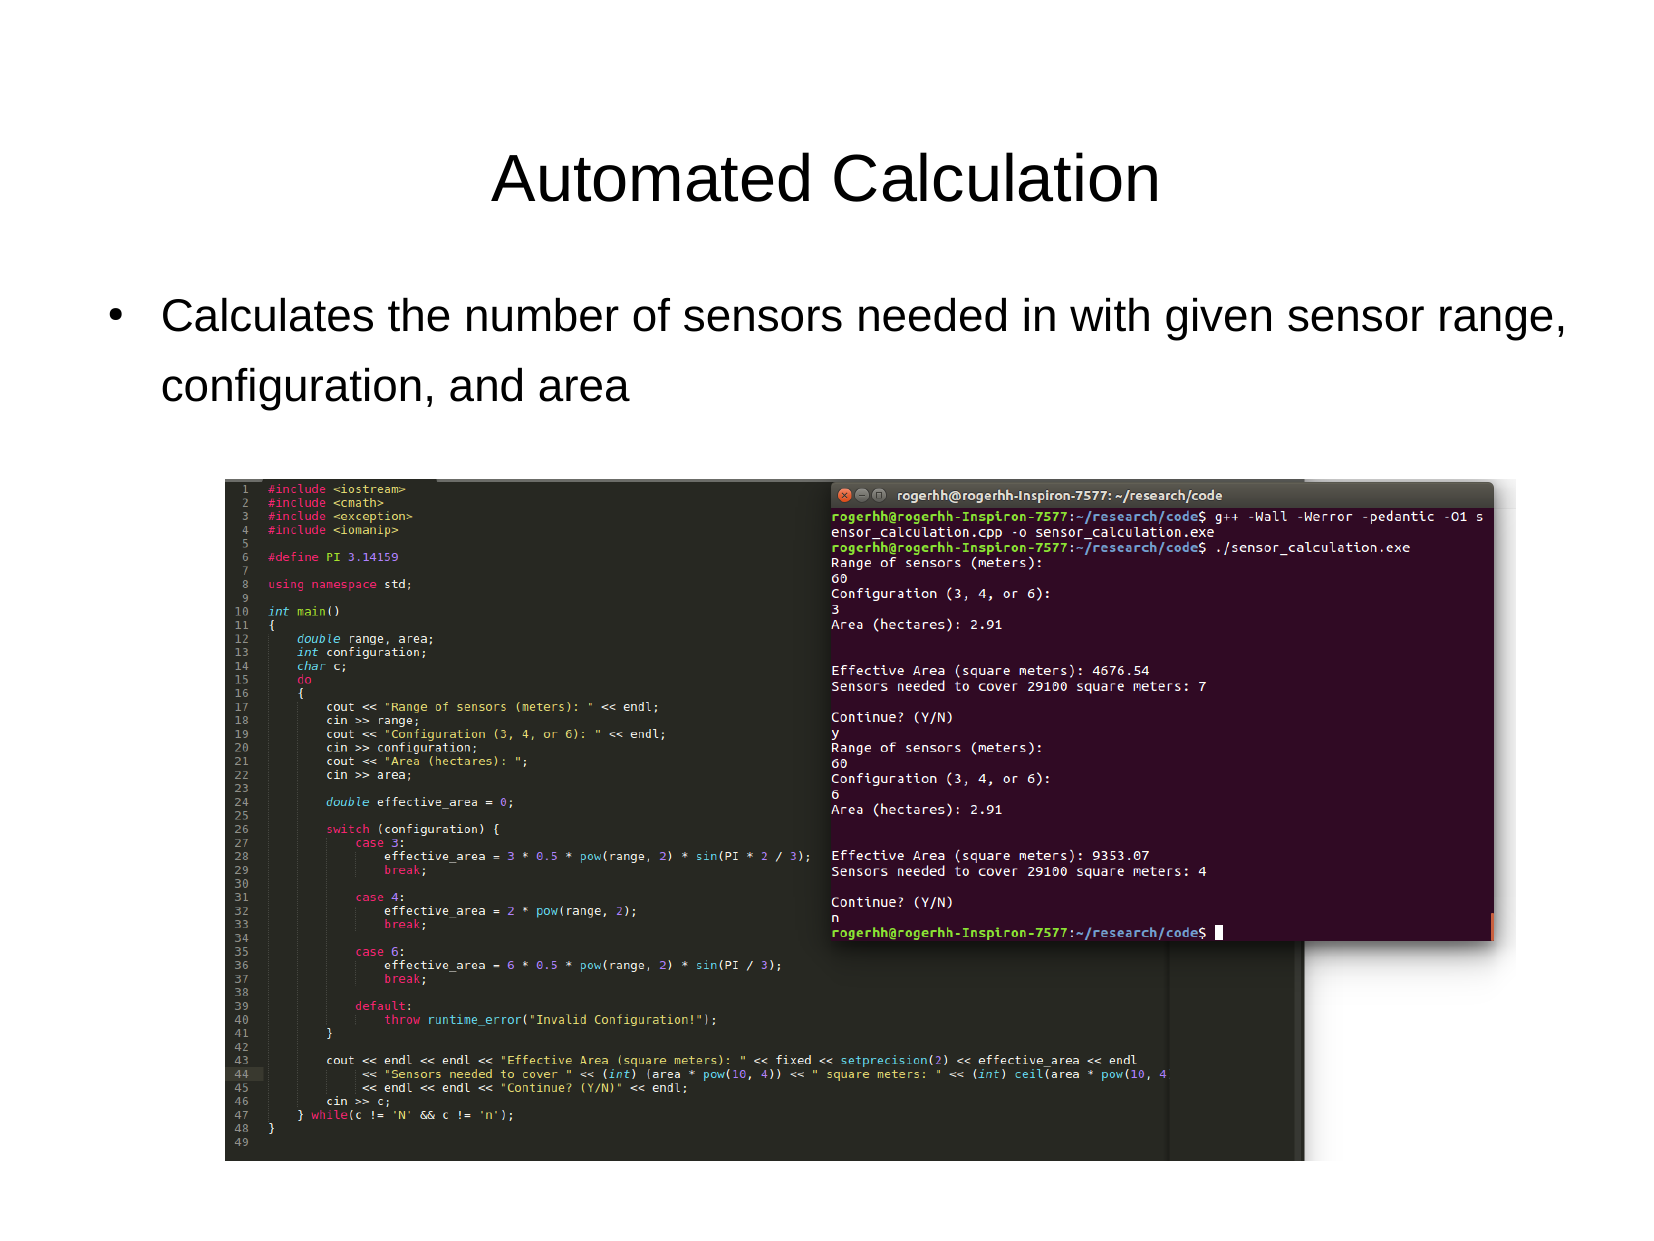

# Automated Calculation
Calculates the number of sensors needed in with given sensor range, configuration, and area